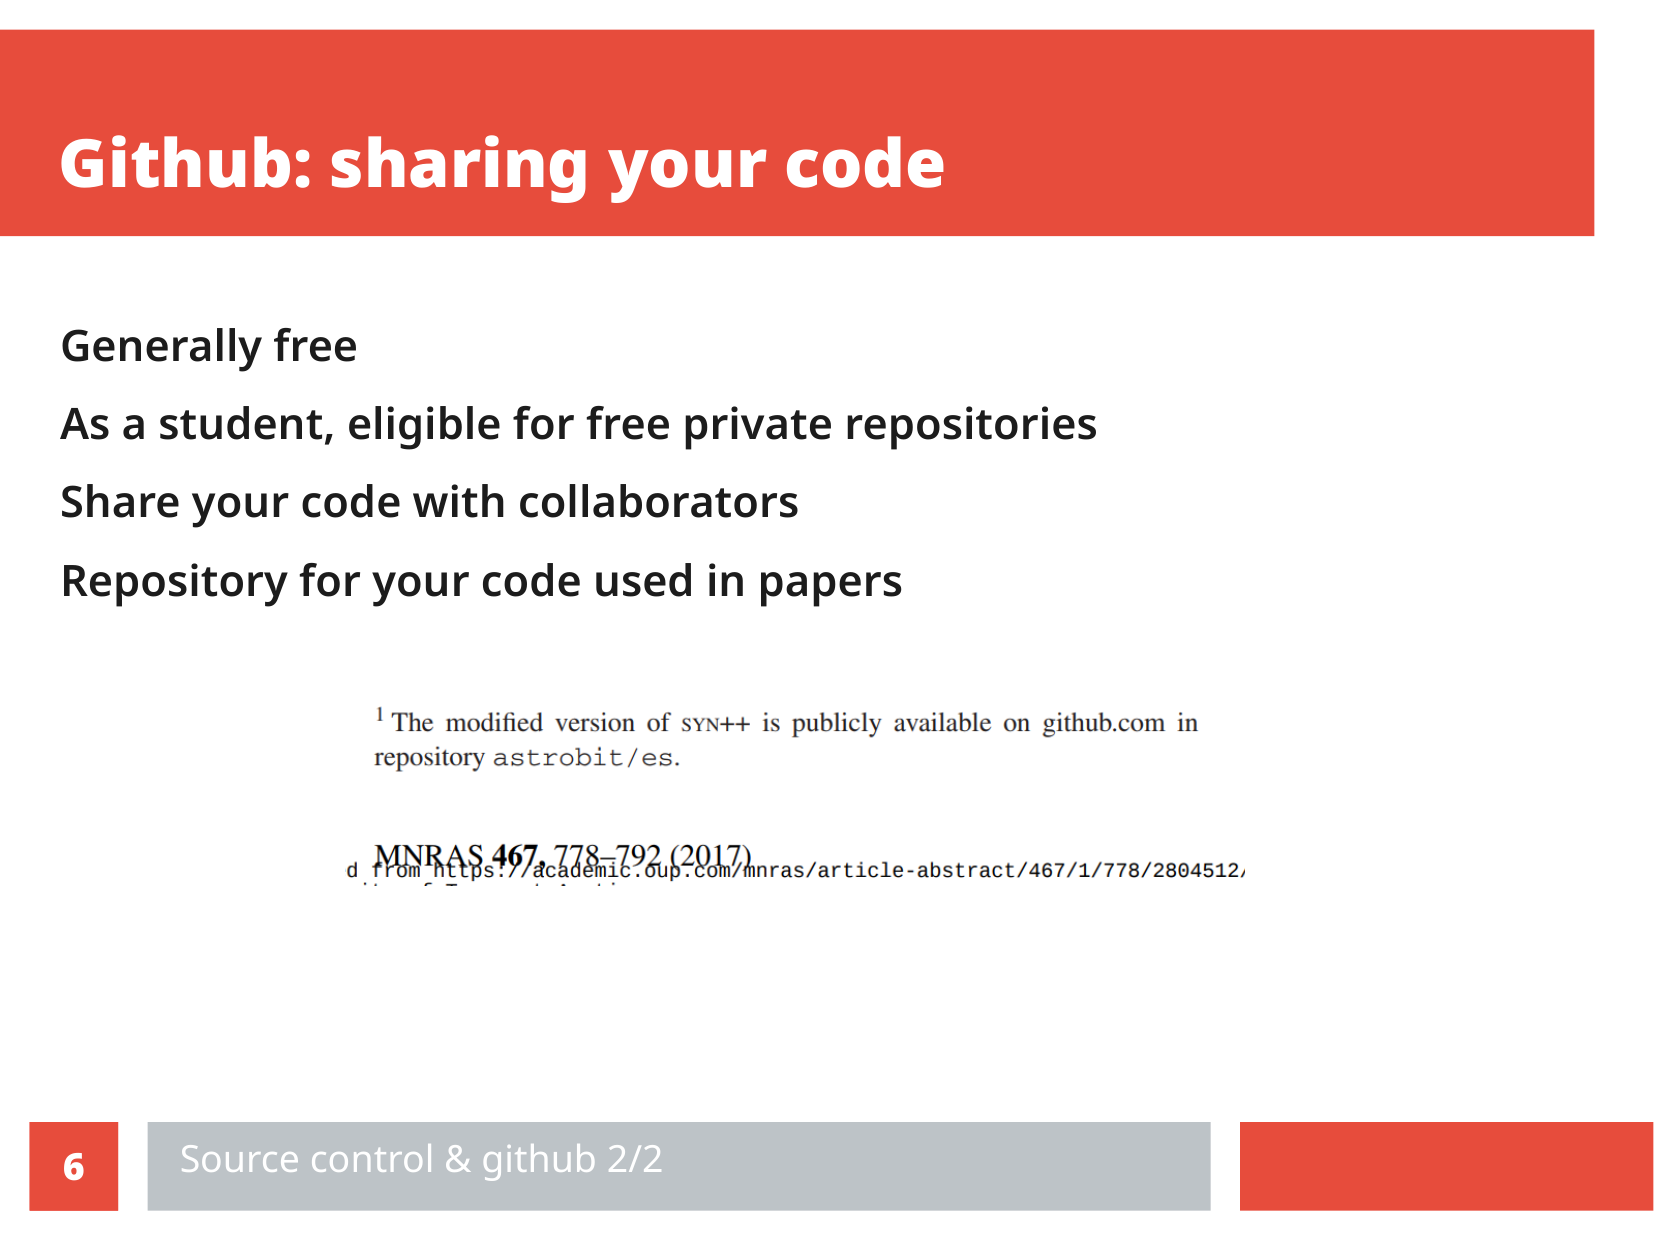

# Github: sharing your code
Generally free
As a student, eligible for free private repositories
Share your code with collaborators
Repository for your code used in papers
6
Source control & github 2/2